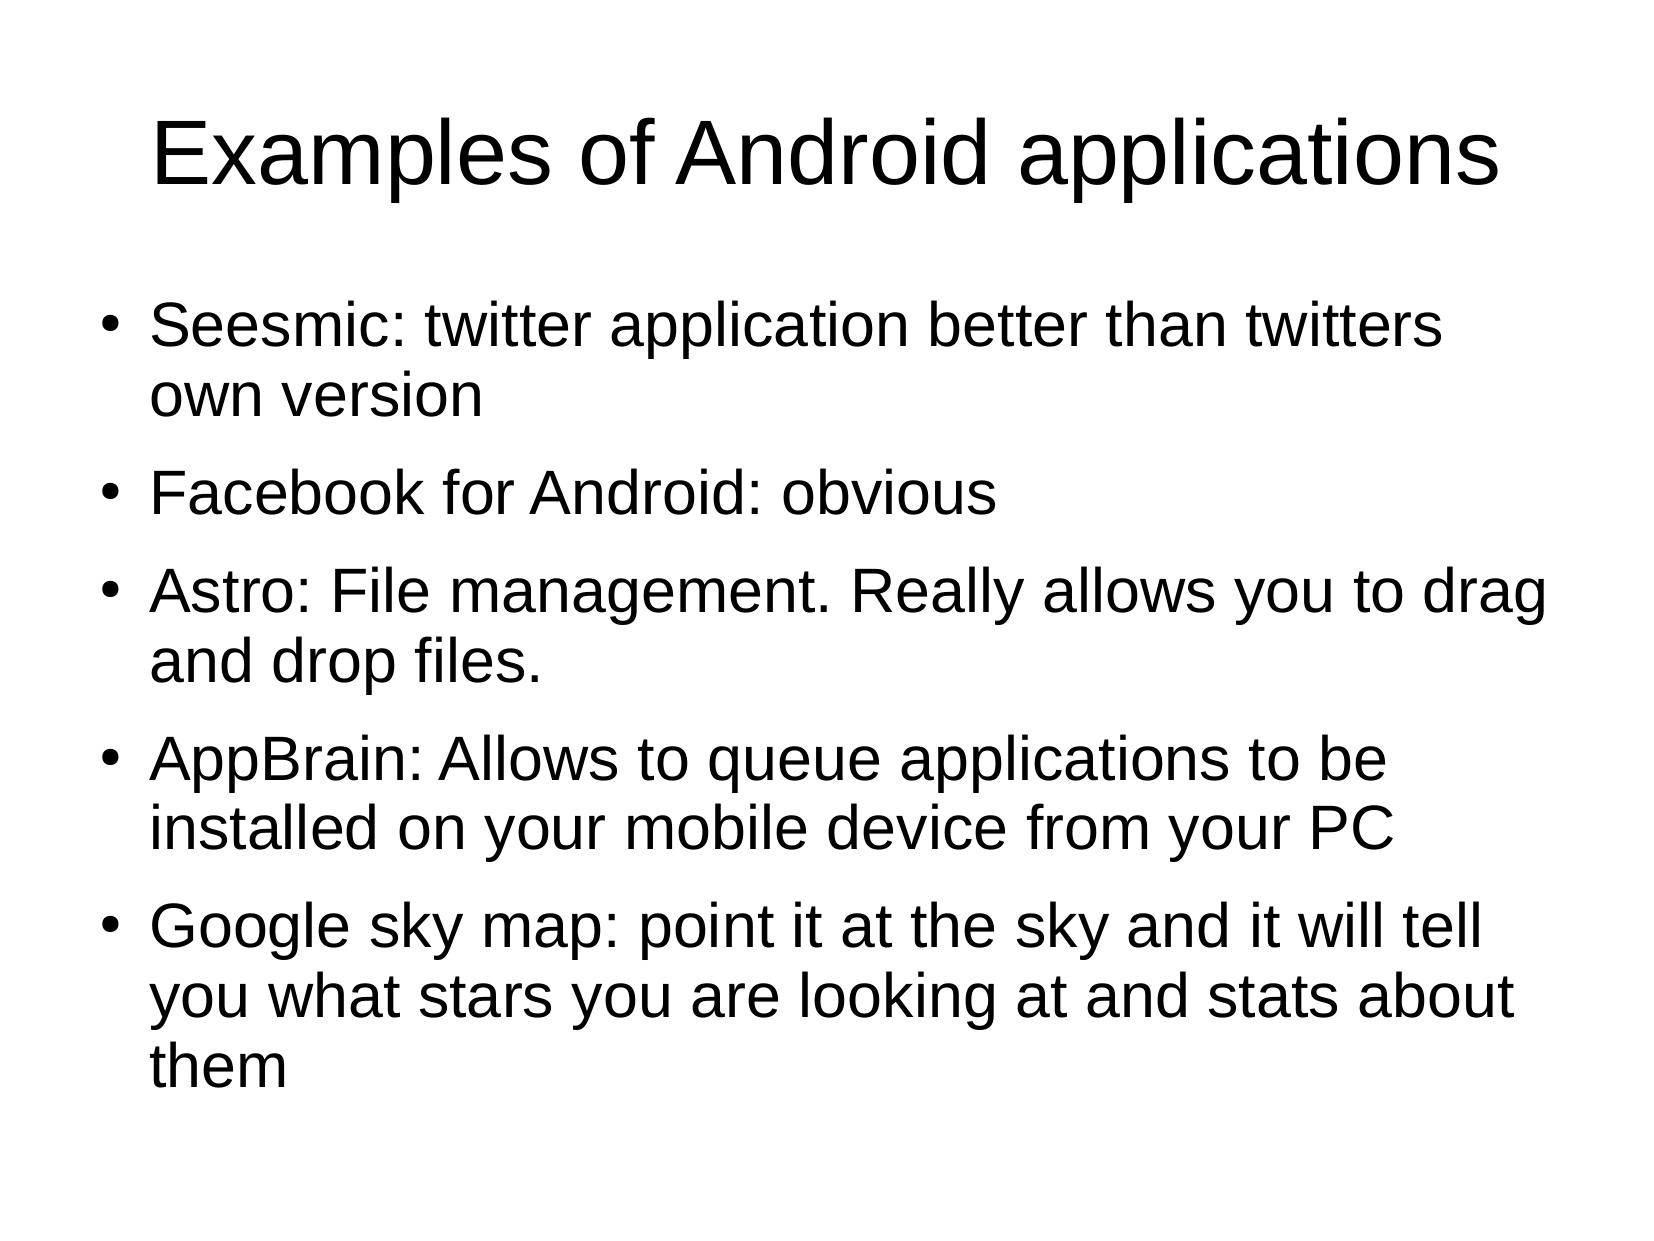

# Examples of Android applications
Seesmic: twitter application better than twitters own version
Facebook for Android: obvious
Astro: File management. Really allows you to drag and drop files.
AppBrain: Allows to queue applications to be installed on your mobile device from your PC
Google sky map: point it at the sky and it will tell you what stars you are looking at and stats about them